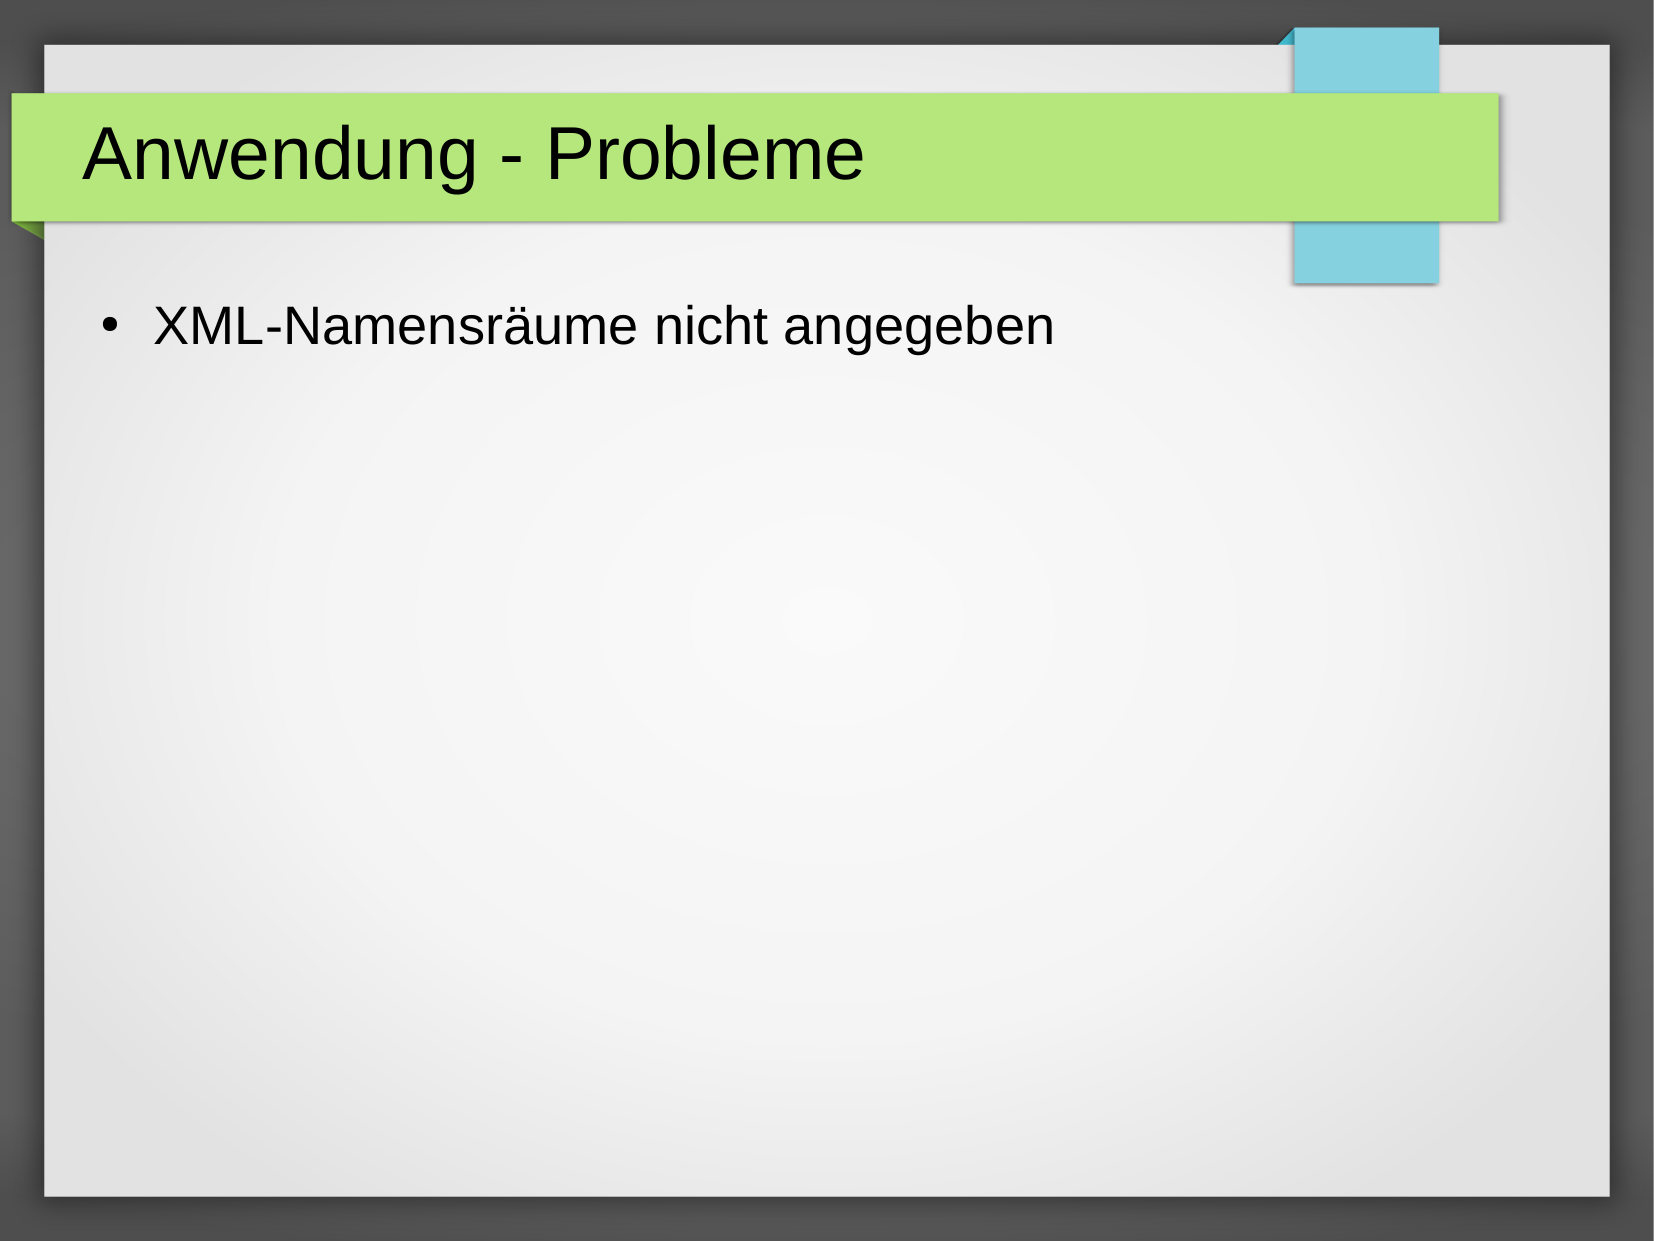

# Anwendung - Probleme
XML-Namensräume nicht angegeben